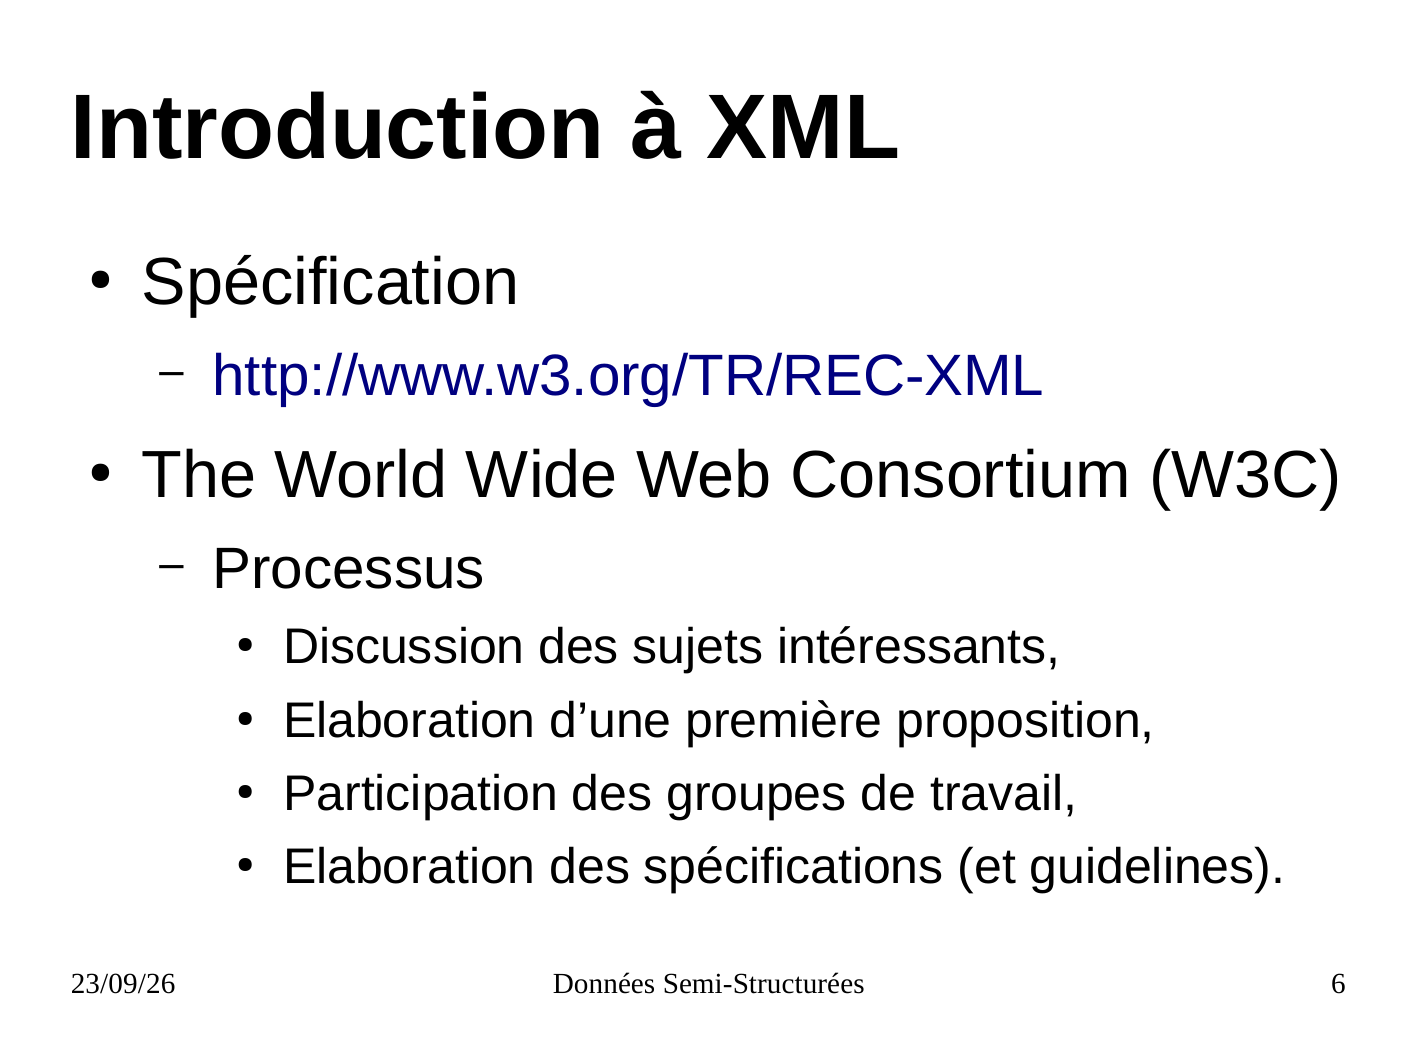

# Introduction à XML
Spécification
http://www.w3.org/TR/REC-XML
The World Wide Web Consortium (W3C)
Processus
Discussion des sujets intéressants,
Elaboration d’une première proposition,
Participation des groupes de travail,
Elaboration des spécifications (et guidelines).
Données Semi-Structurées
6